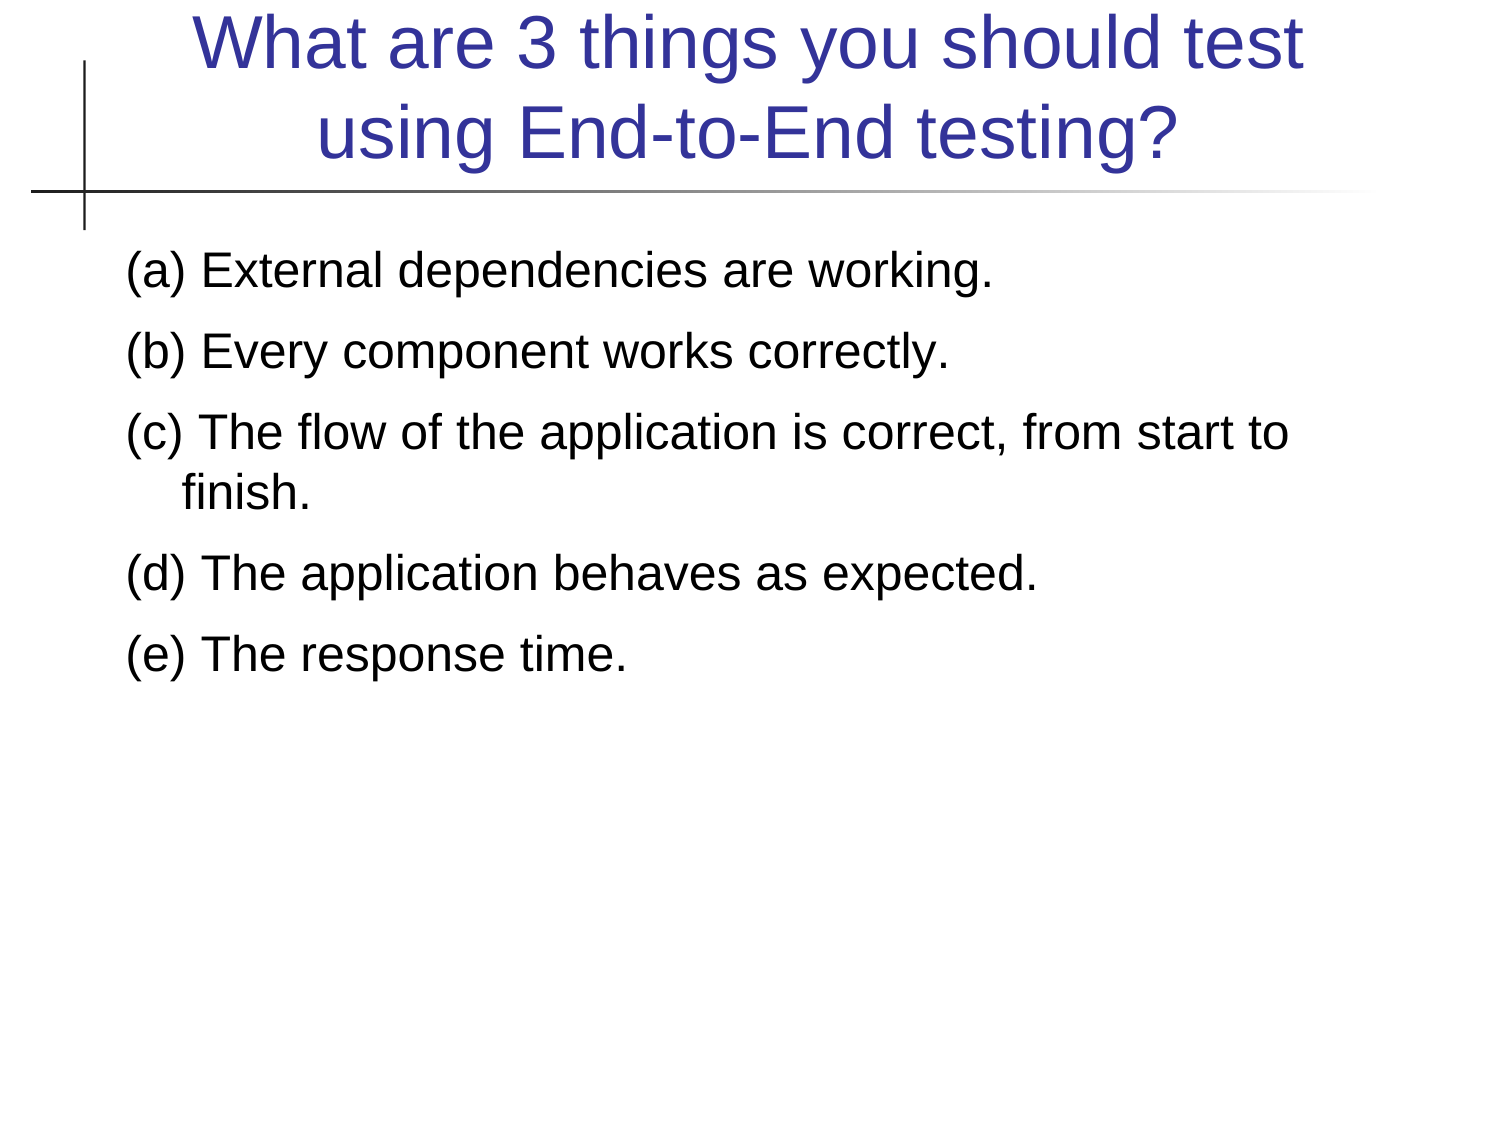

# What are 3 things you should test using End-to-End testing?
(a) External dependencies are working.
(b) Every component works correctly.
(c) The flow of the application is correct, from start to finish.
(d) The application behaves as expected.
(e) The response time.